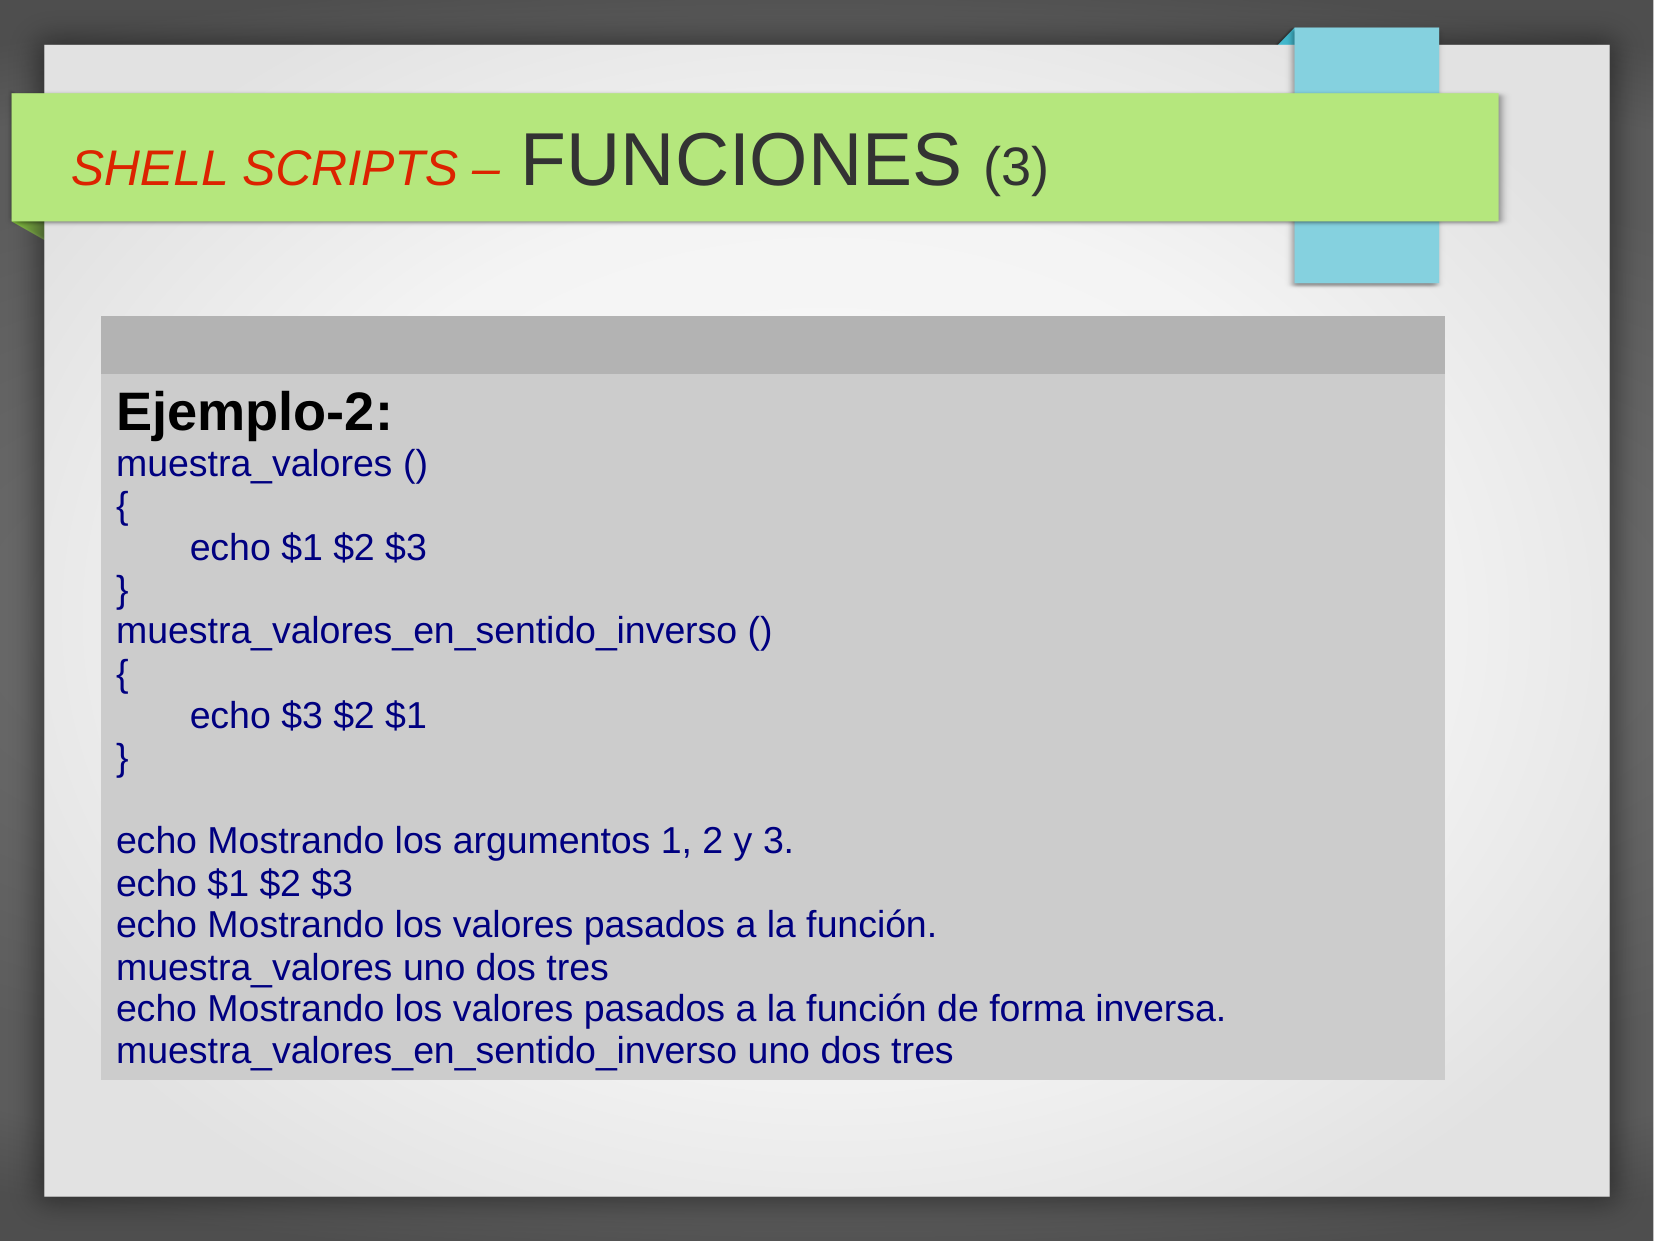

# SHELL SCRIPTS – FUNCIONES (3)
| |
| --- |
| Ejemplo-2: muestra\_valores () { echo $1 $2 $3 } muestra\_valores\_en\_sentido\_inverso () { echo $3 $2 $1 } echo Mostrando los argumentos 1, 2 y 3. echo $1 $2 $3 echo Mostrando los valores pasados a la función. muestra\_valores uno dos tres echo Mostrando los valores pasados a la función de forma inversa. muestra\_valores\_en\_sentido\_inverso uno dos tres |